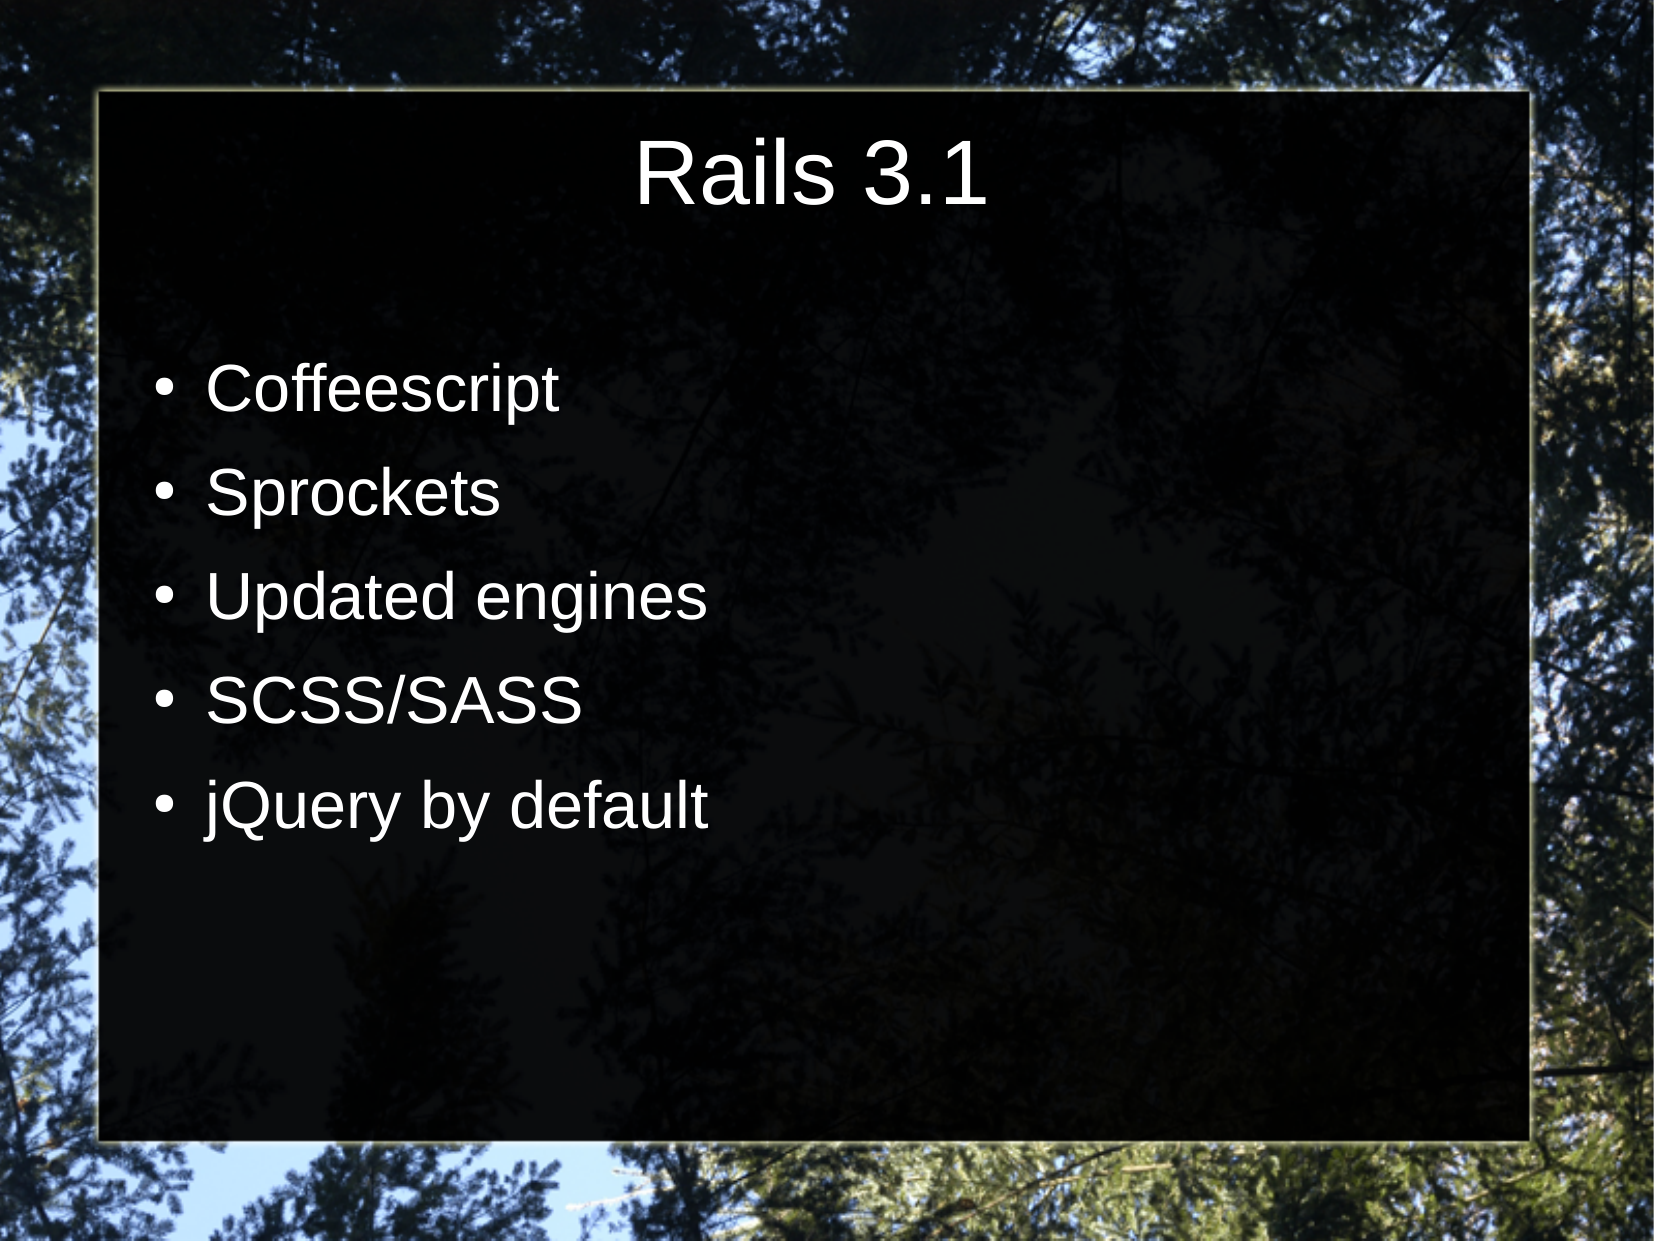

# Rails 3.1
Coffeescript
Sprockets
Updated engines
SCSS/SASS
jQuery by default